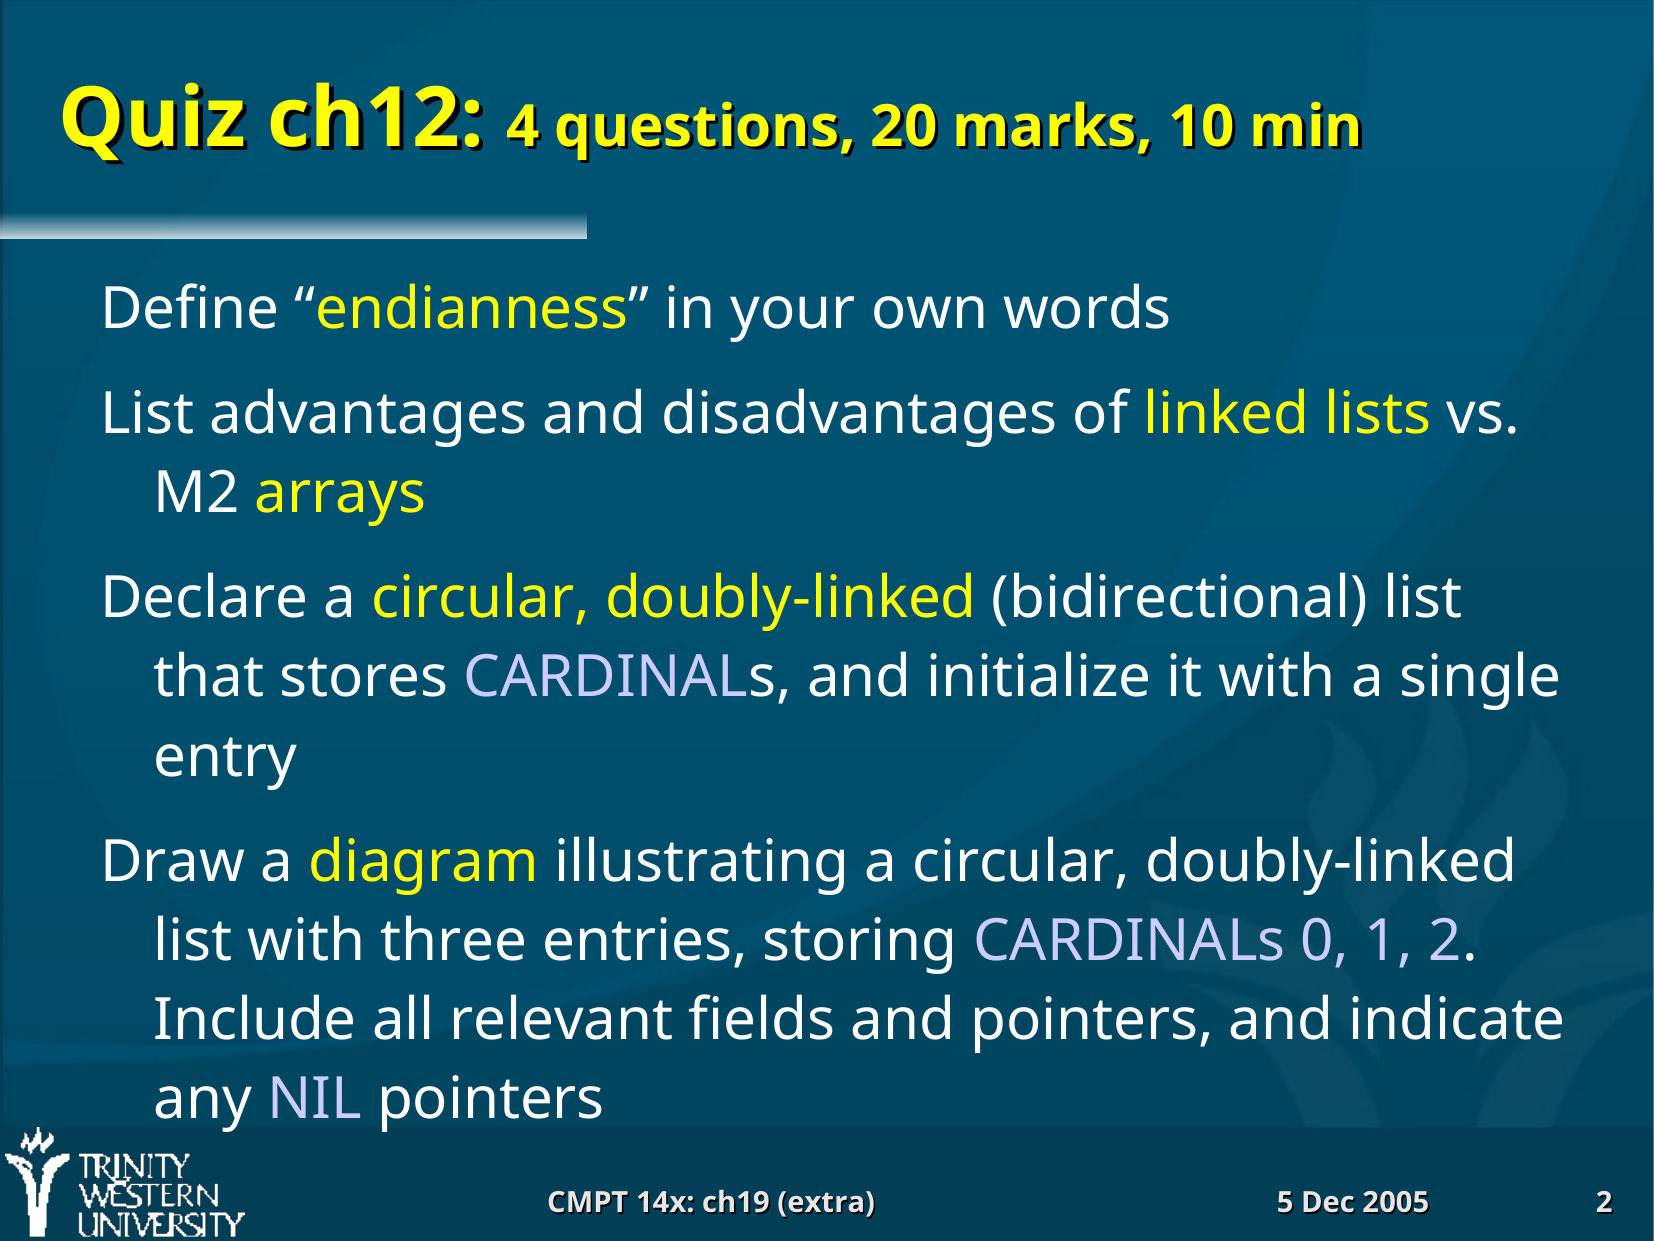

# Quiz ch12: 4 questions, 20 marks, 10 min
Define “endianness” in your own words
List advantages and disadvantages of linked lists vs. M2 arrays
Declare a circular, doubly-linked (bidirectional) list that stores CARDINALs, and initialize it with a single entry
Draw a diagram illustrating a circular, doubly-linked list with three entries, storing CARDINALs 0, 1, 2. Include all relevant fields and pointers, and indicate any NIL pointers
CMPT 14x: ch19 (extra)
5 Dec 2005
2